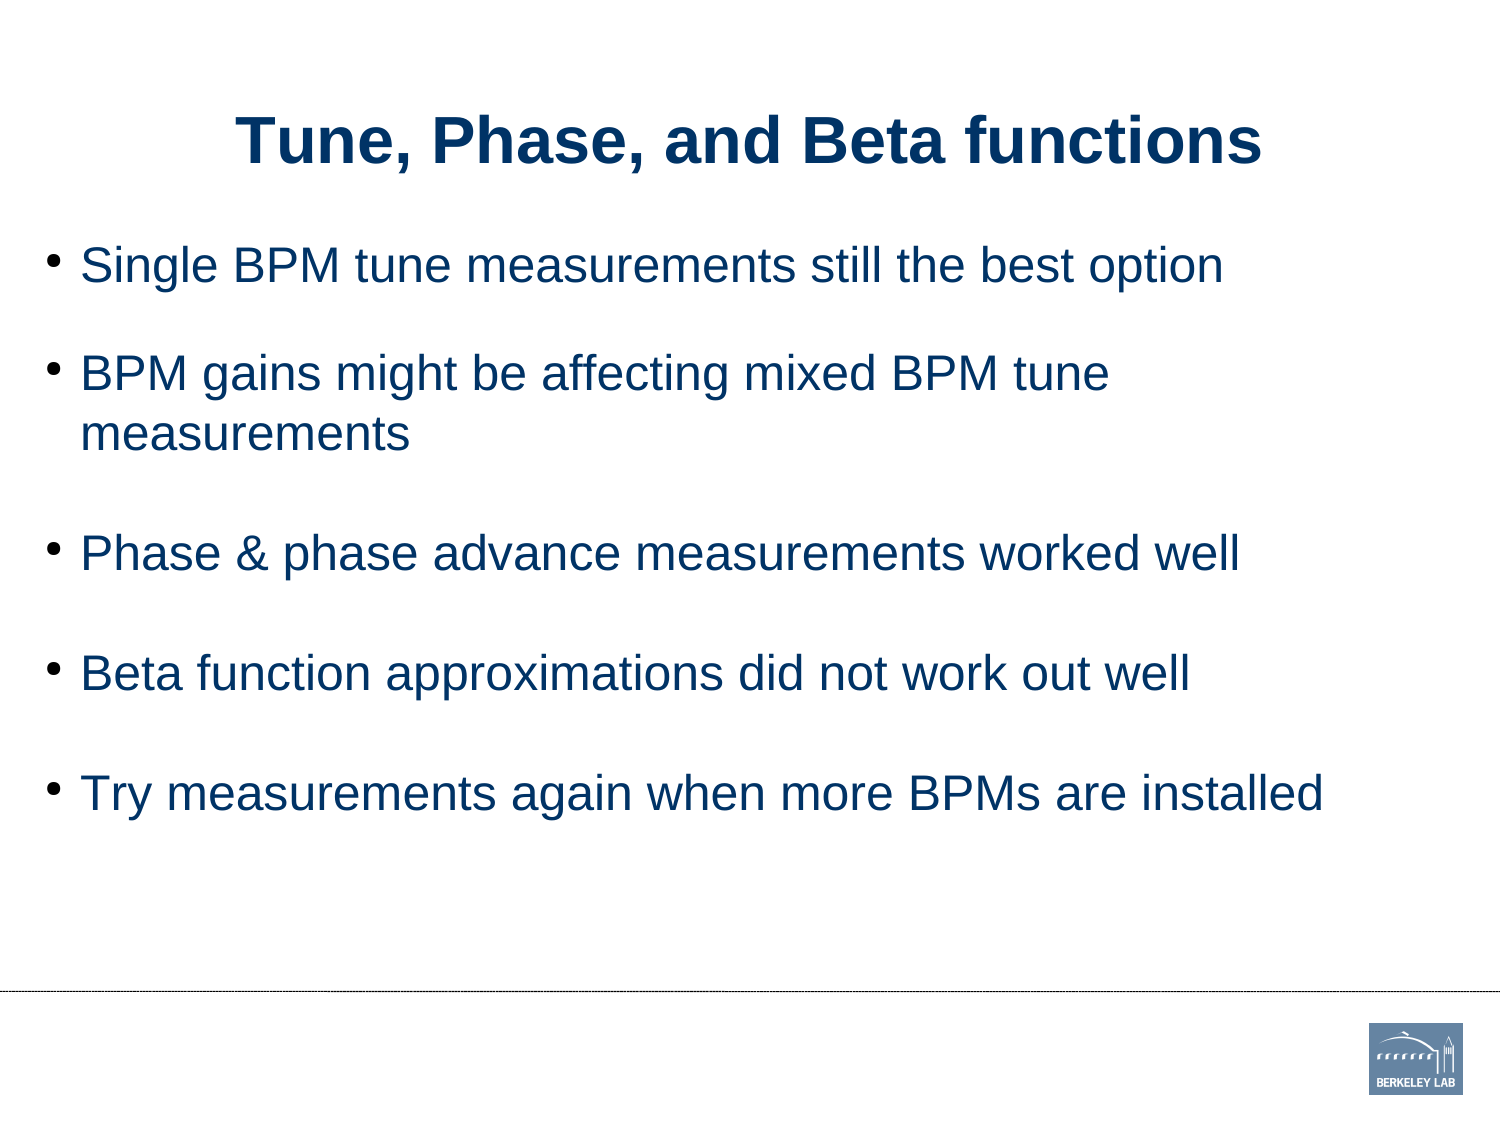

# Tune, Phase, and Beta functions
Single BPM tune measurements still the best option
BPM gains might be affecting mixed BPM tune measurements
Phase & phase advance measurements worked well
Beta function approximations did not work out well
Try measurements again when more BPMs are installed